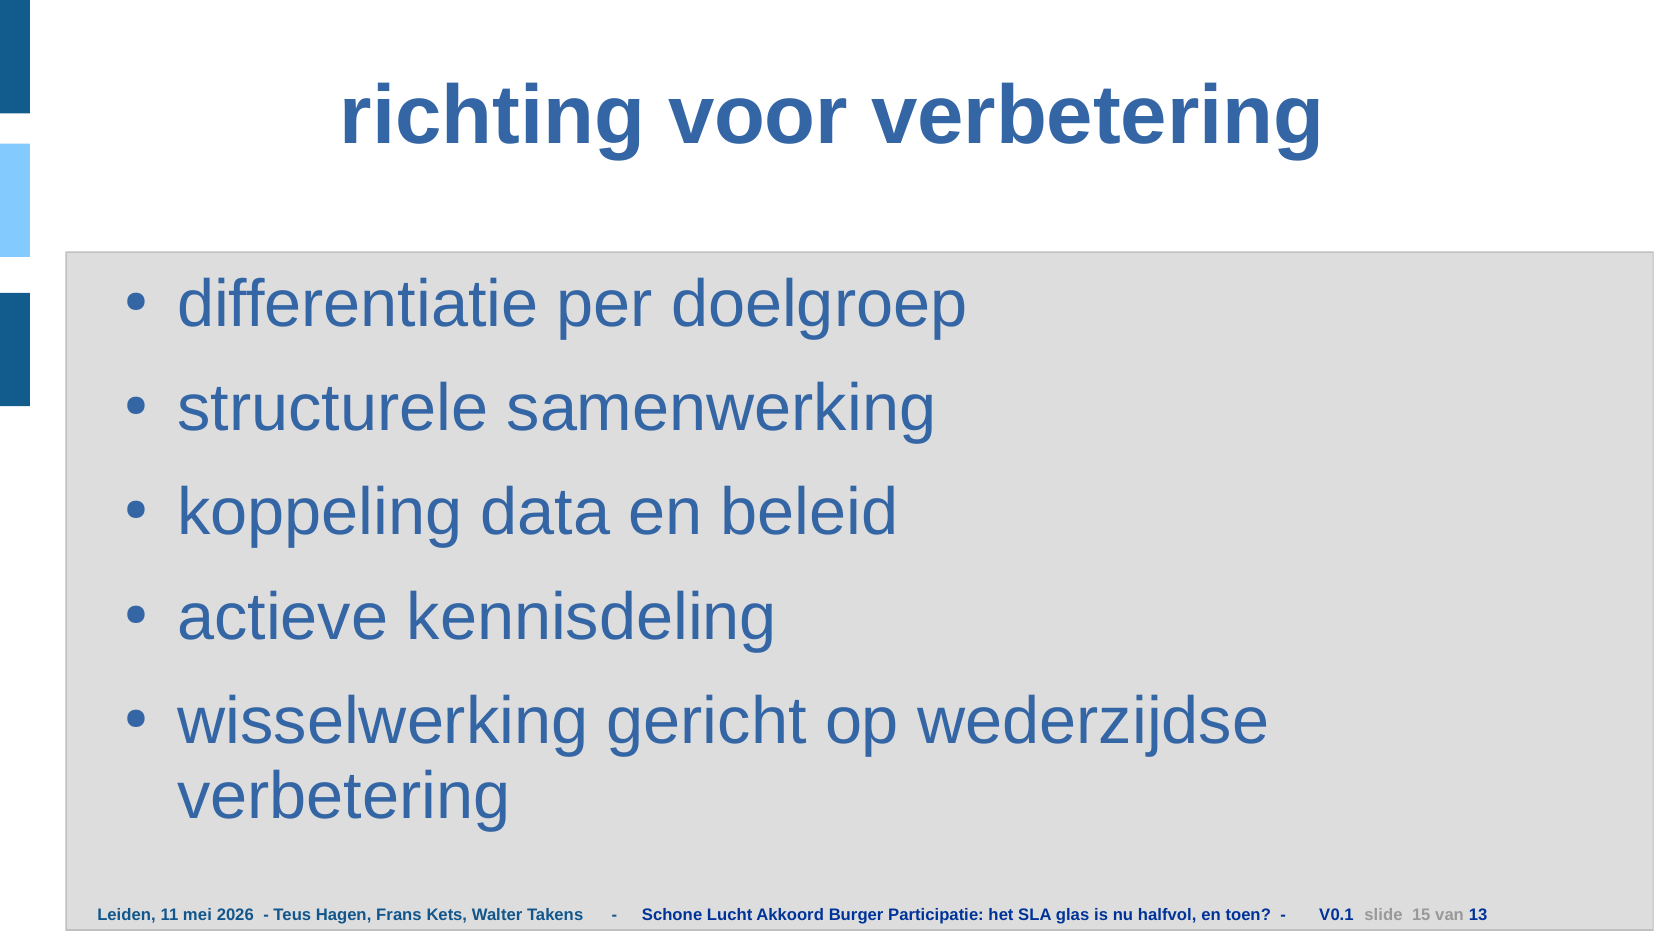

# richting voor verbetering
differentiatie per doelgroep
structurele samenwerking
koppeling data en beleid
actieve kennisdeling
wisselwerking gericht op wederzijdse verbetering